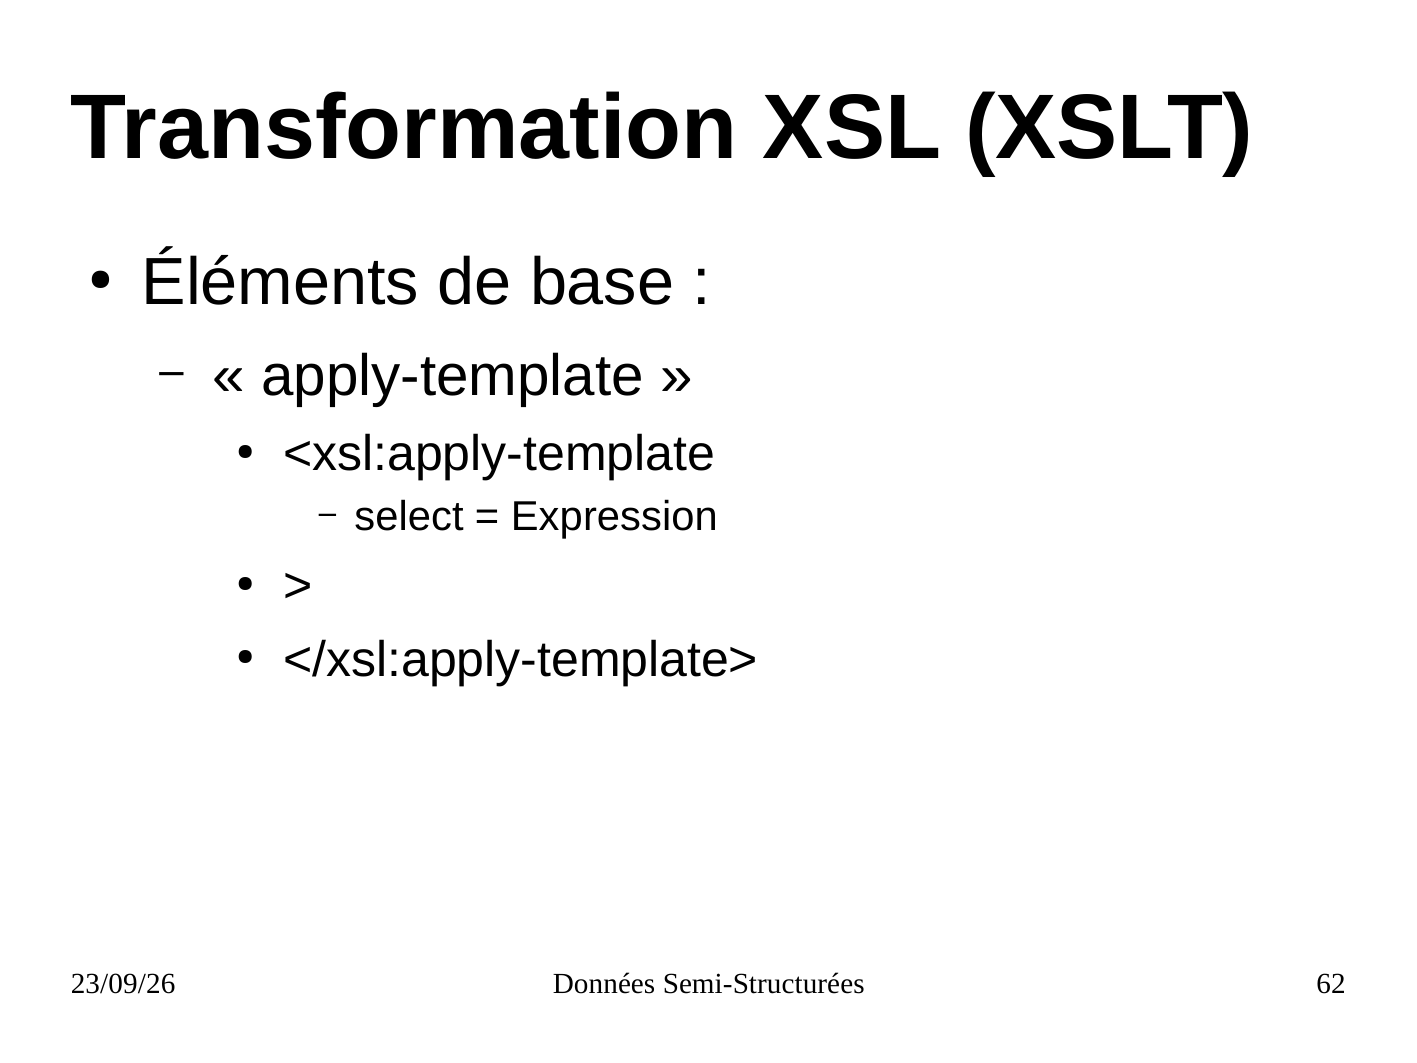

# Transformation XSL (XSLT)
Éléments de base :
« apply-template »
<xsl:apply-template
select = Expression
>
</xsl:apply-template>
Données Semi-Structurées
62